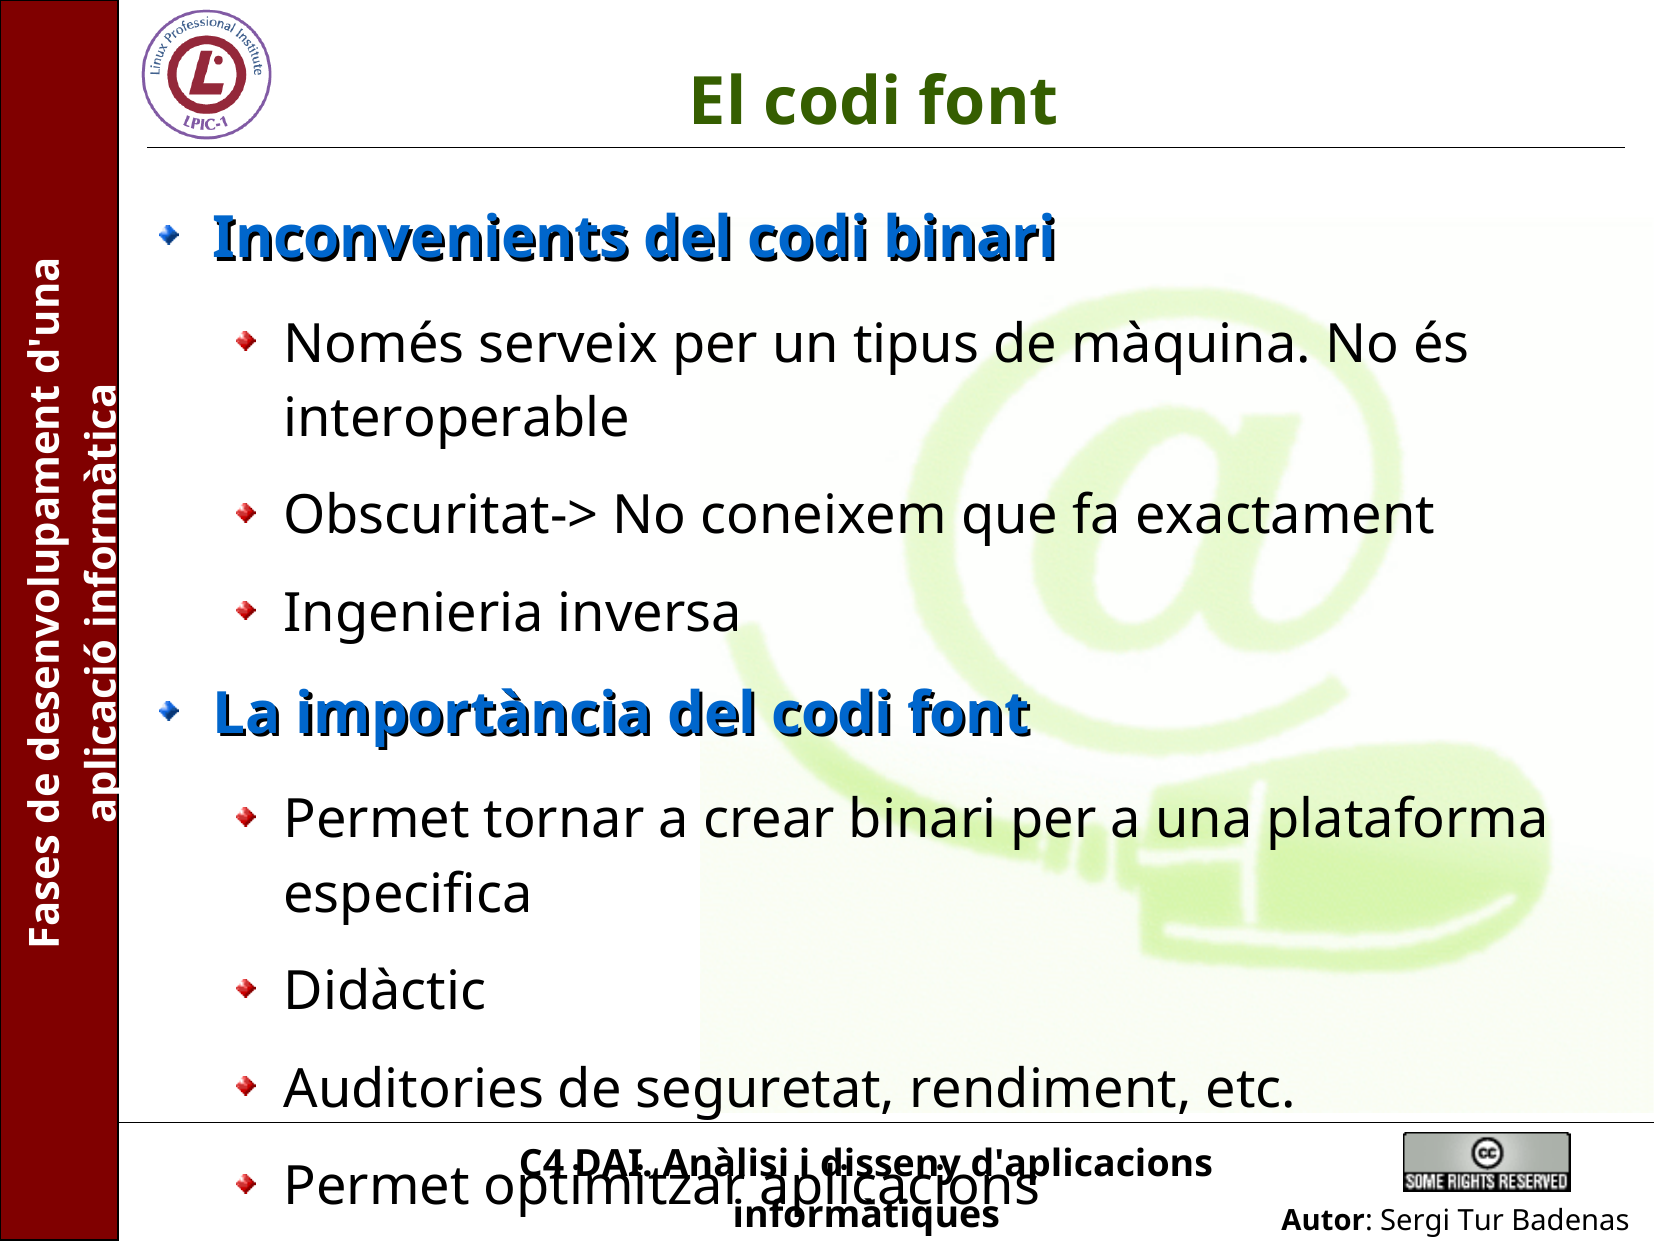

# El codi font
Inconvenients del codi binari
Només serveix per un tipus de màquina. No és interoperable
Obscuritat-> No coneixem que fa exactament
Ingenieria inversa
La importància del codi font
Permet tornar a crear binari per a una plataforma especifica
Didàctic
Auditories de seguretat, rendiment, etc.
Permet optimitzar aplicacions